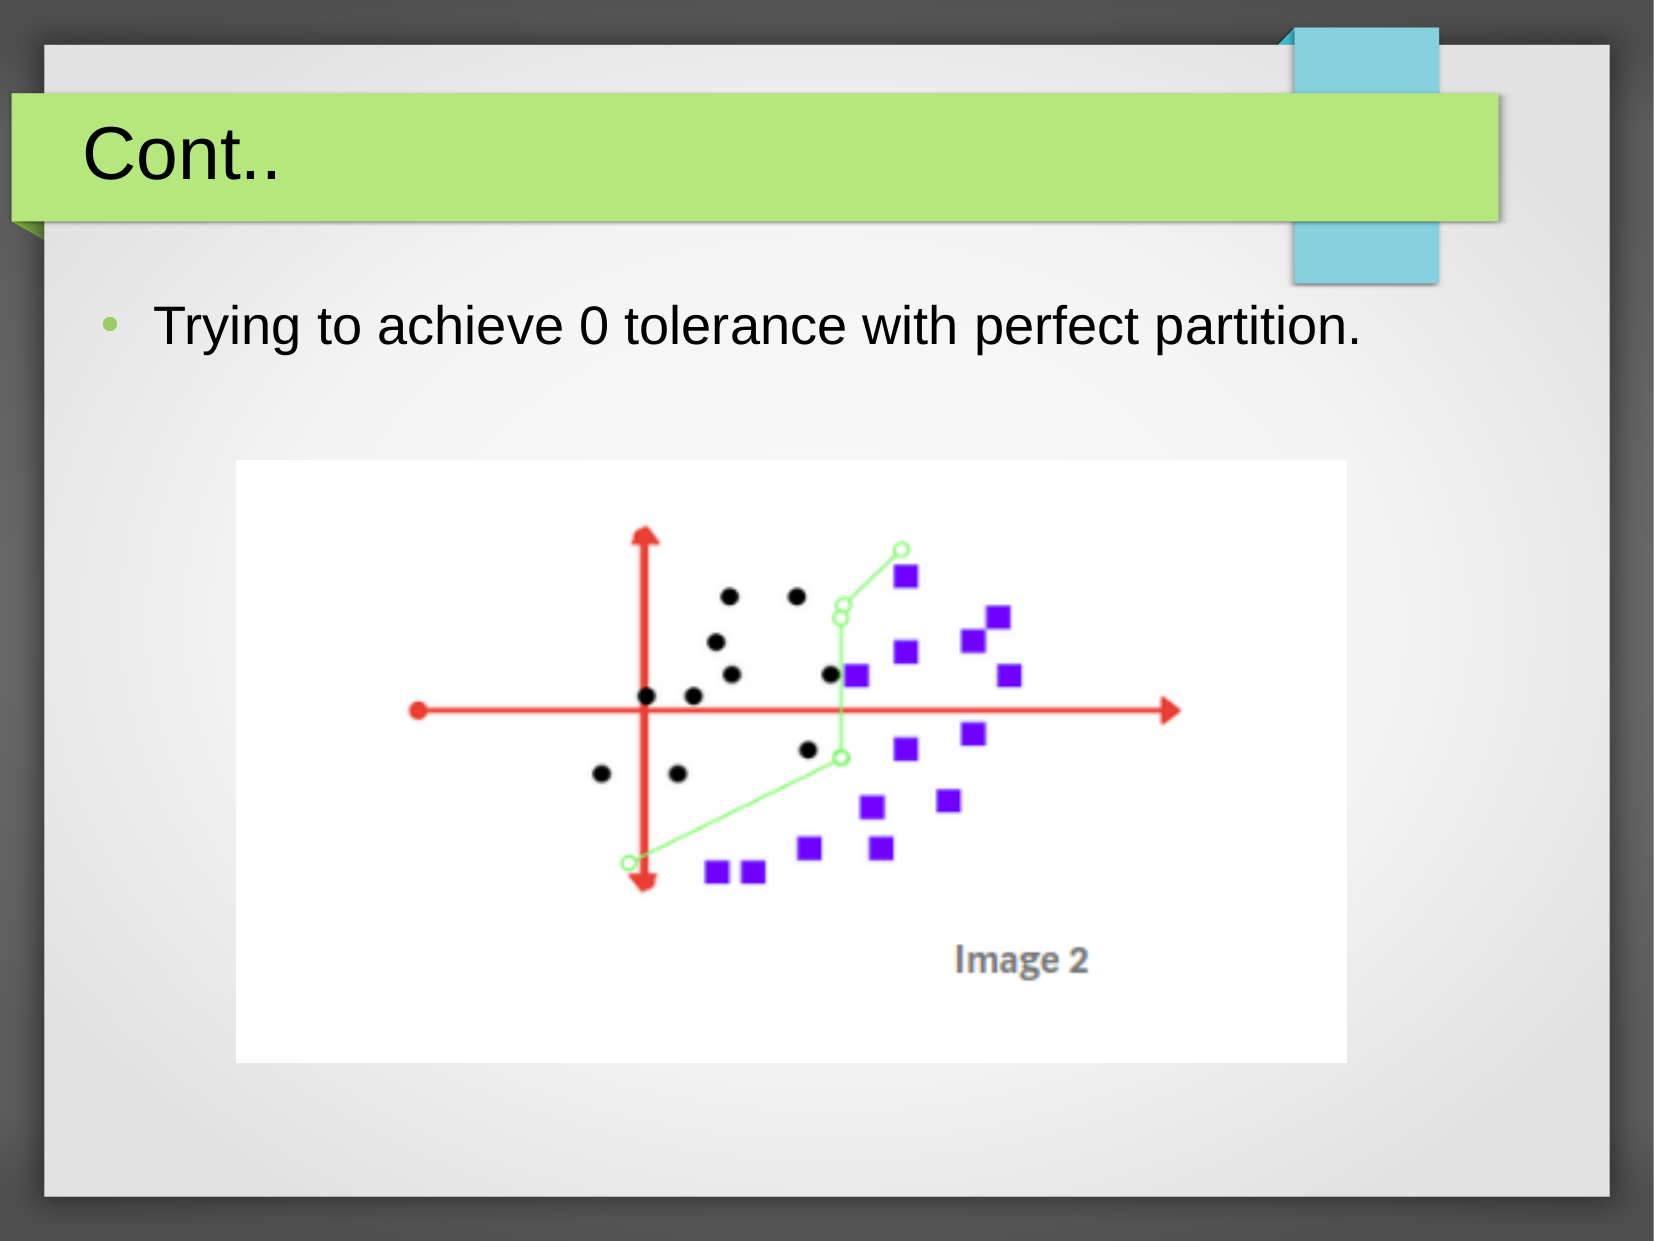

# Cont..
Trying to achieve 0 tolerance with perfect partition.